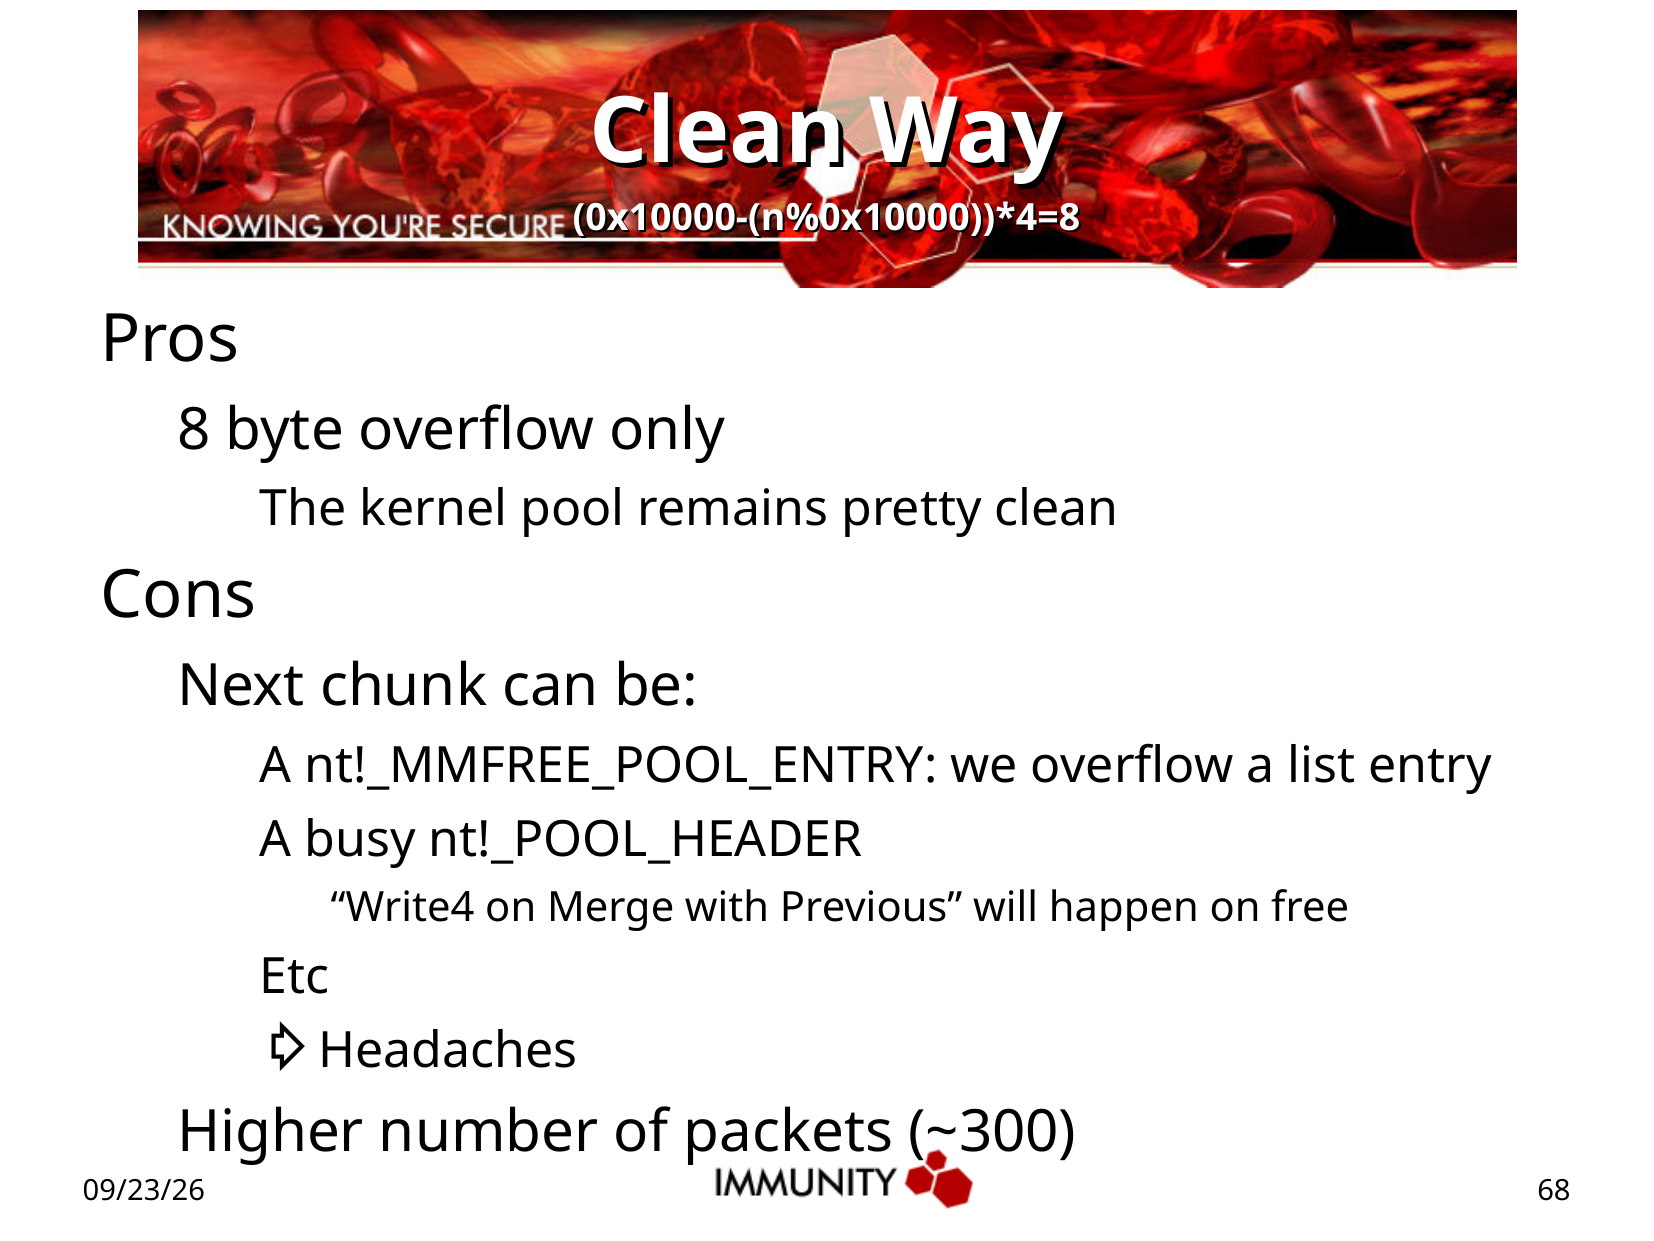

# Clean Way (0x10000-(n%0x10000))*4=8
Pros
8 byte overflow only
The kernel pool remains pretty clean
Cons
Next chunk can be:
A nt!_MMFREE_POOL_ENTRY: we overflow a list entry
A busy nt!_POOL_HEADER
“Write4 on Merge with Previous” will happen on free
Etc
⇨Headaches
Higher number of packets (~300)
68